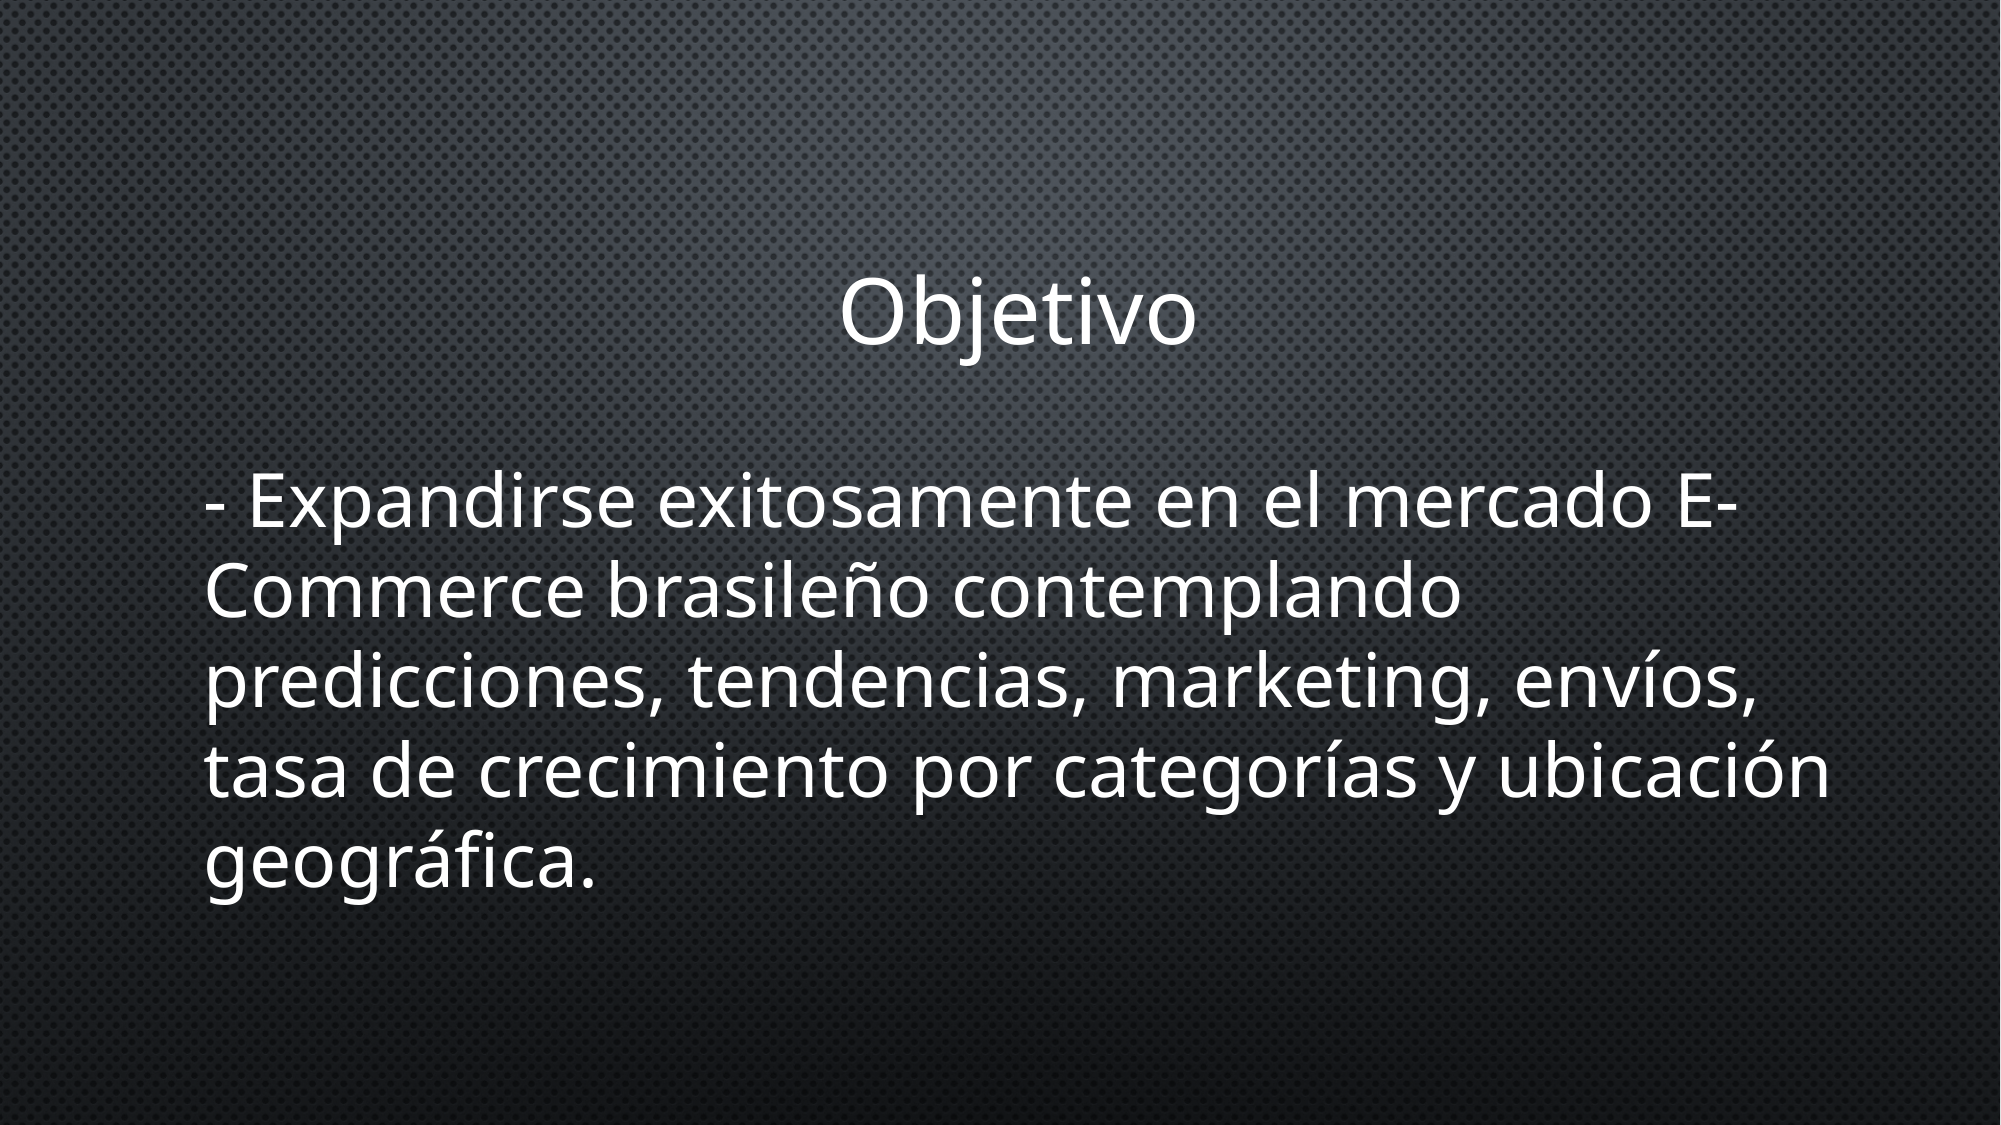

Objetivo
- Expandirse exitosamente en el mercado E-Commerce brasileño contemplando predicciones, tendencias, marketing, envíos, tasa de crecimiento por categorías y ubicación geográfica.